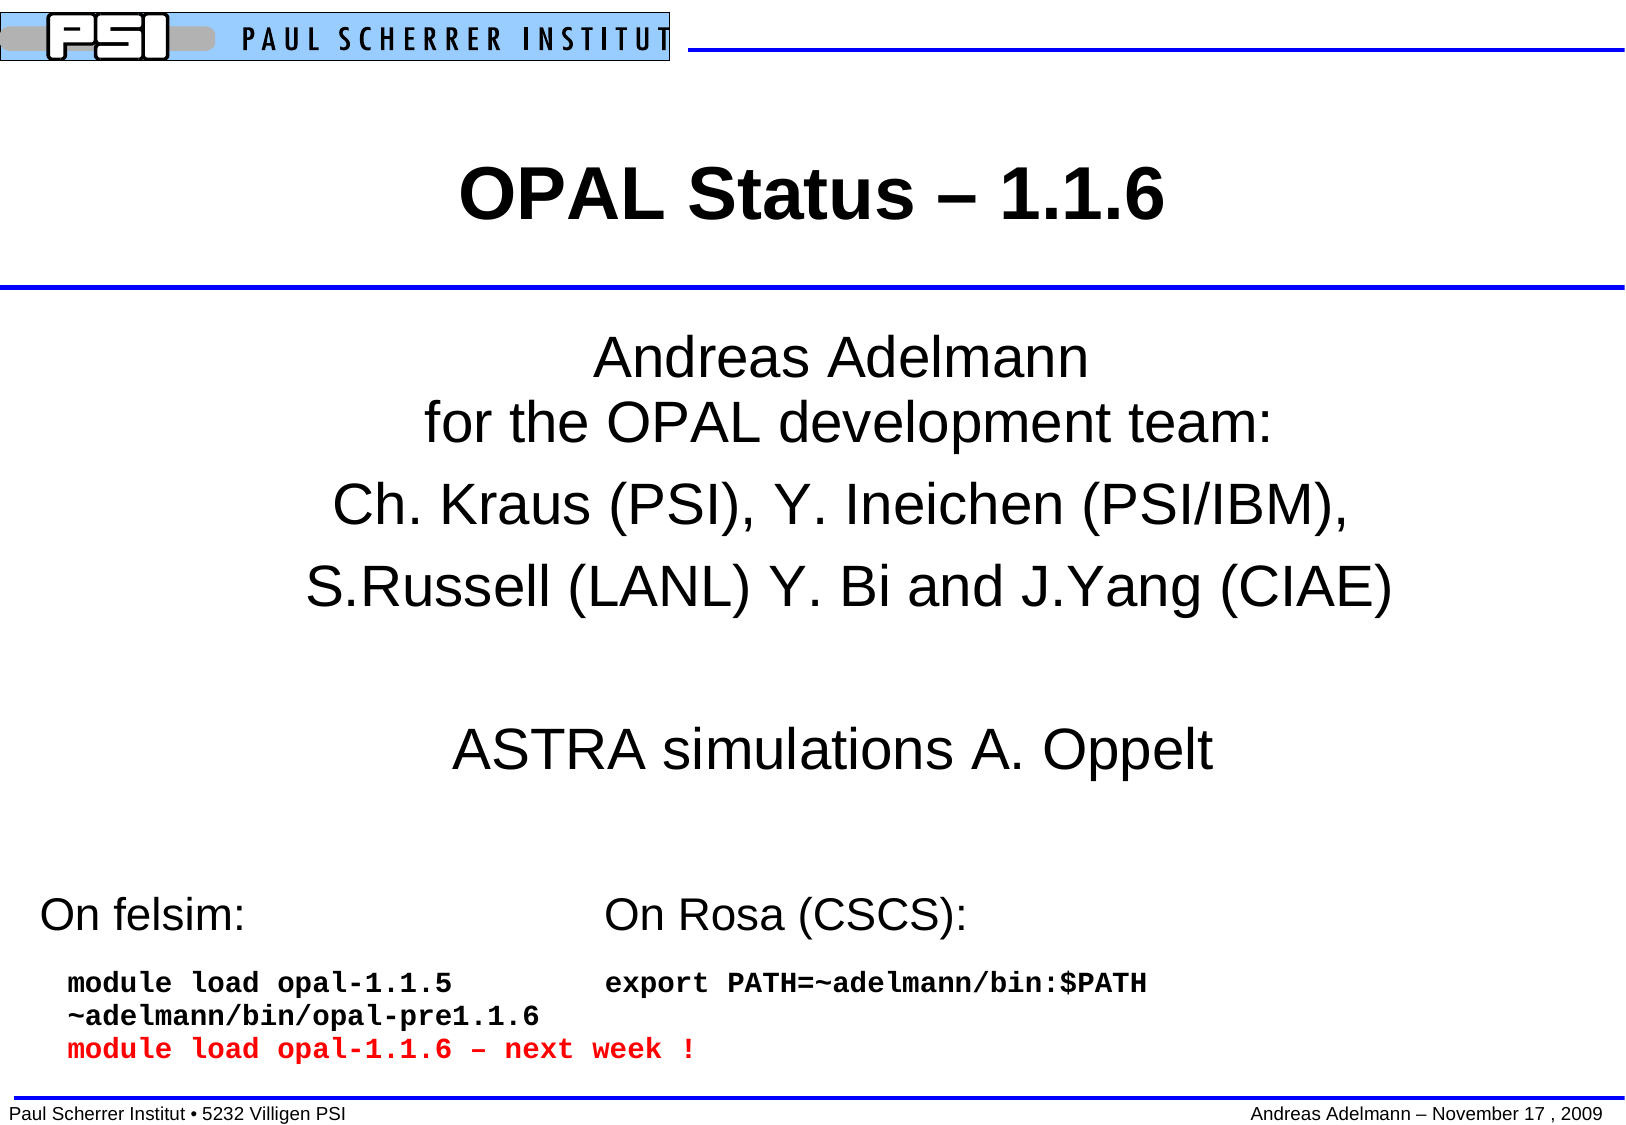

# OPAL Status – 1.1.6
Andreas Adelmann
for the OPAL development team:
Ch. Kraus (PSI), Y. Ineichen (PSI/IBM),
S.Russell (LANL) Y. Bi and J.Yang (CIAE)
ASTRA simulations A. Oppelt
On felsim: 	 On Rosa (CSCS):
module load opal-1.1.5	 export PATH=~adelmann/bin:$PATH
~adelmann/bin/opal-pre1.1.6
module load opal-1.1.6 – next week !